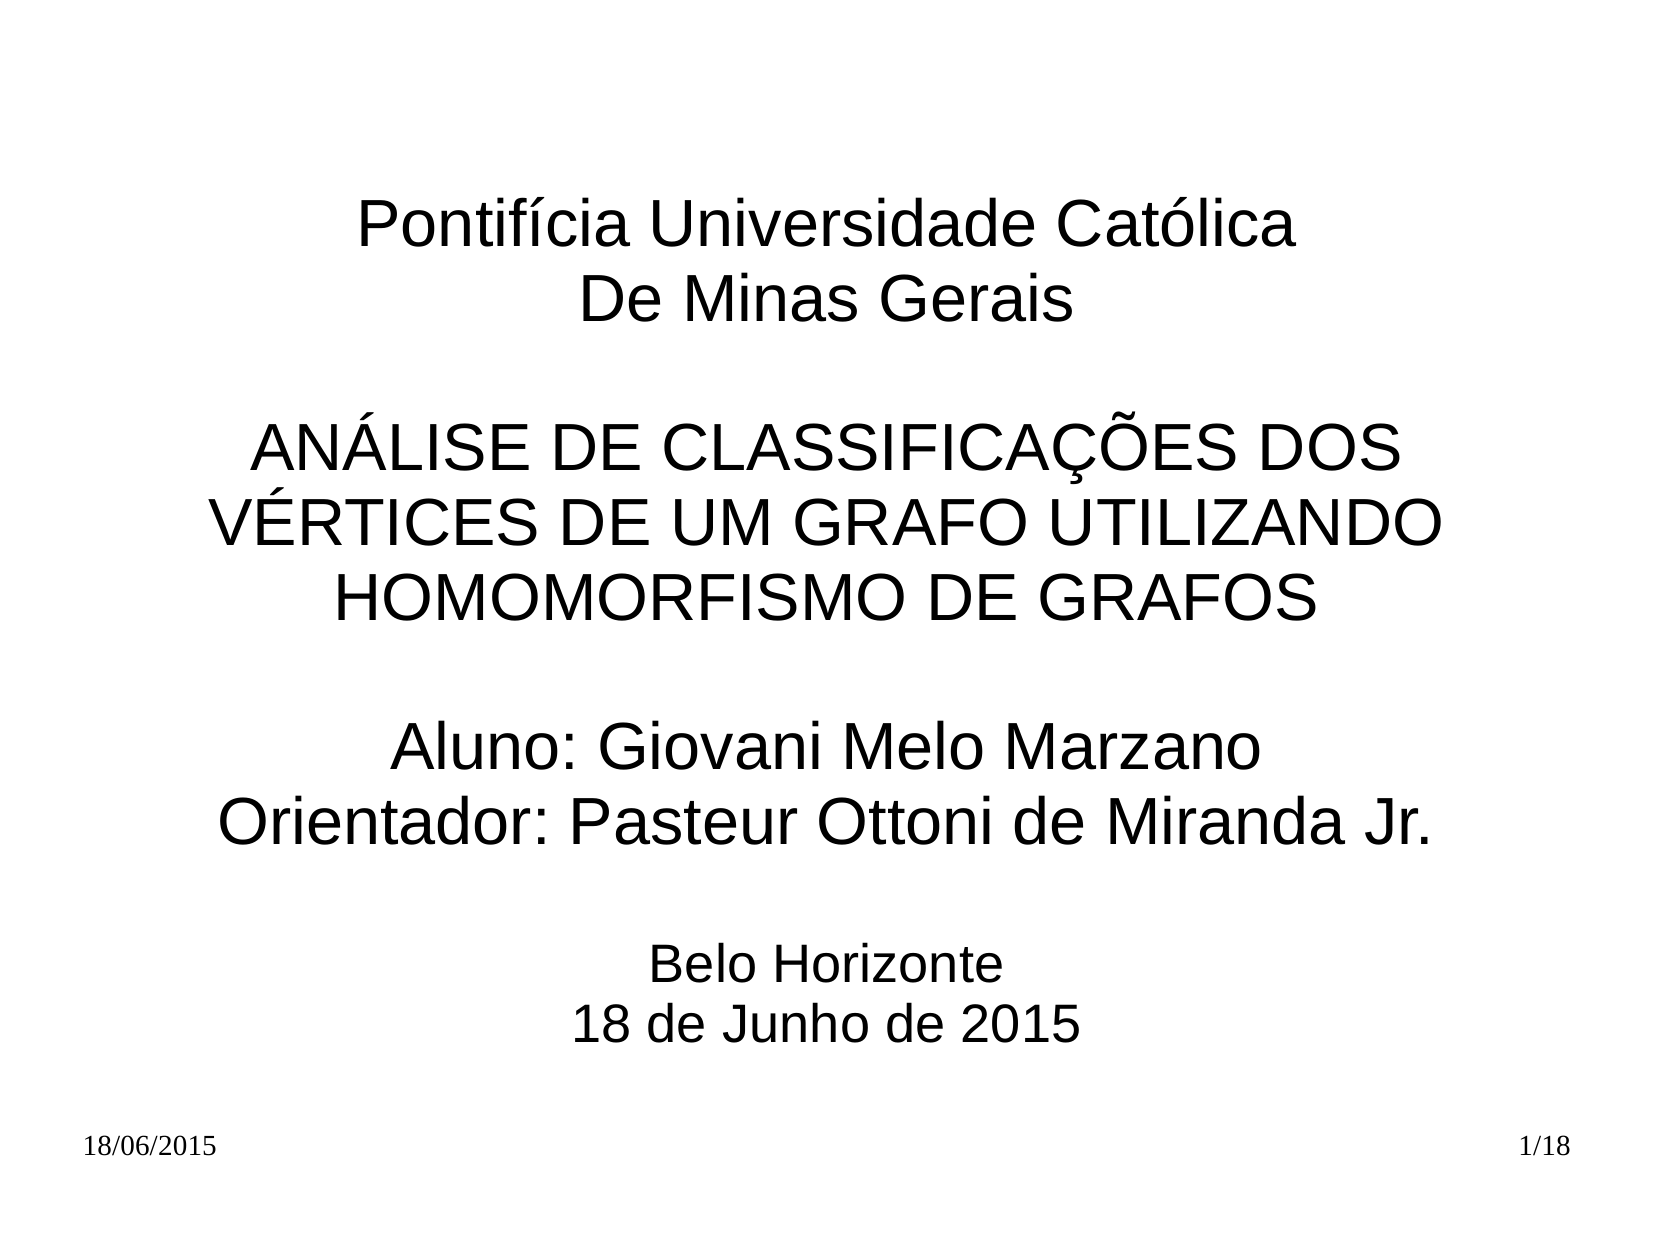

# Pontifícia Universidade Católica
De Minas Gerais
ANÁLISE DE CLASSIFICAÇÕES DOS VÉRTICES DE UM GRAFO UTILIZANDO HOMOMORFISMO DE GRAFOS
Aluno: Giovani Melo Marzano
Orientador: Pasteur Ottoni de Miranda Jr.
Belo Horizonte
18 de Junho de 2015
18/06/2015
1